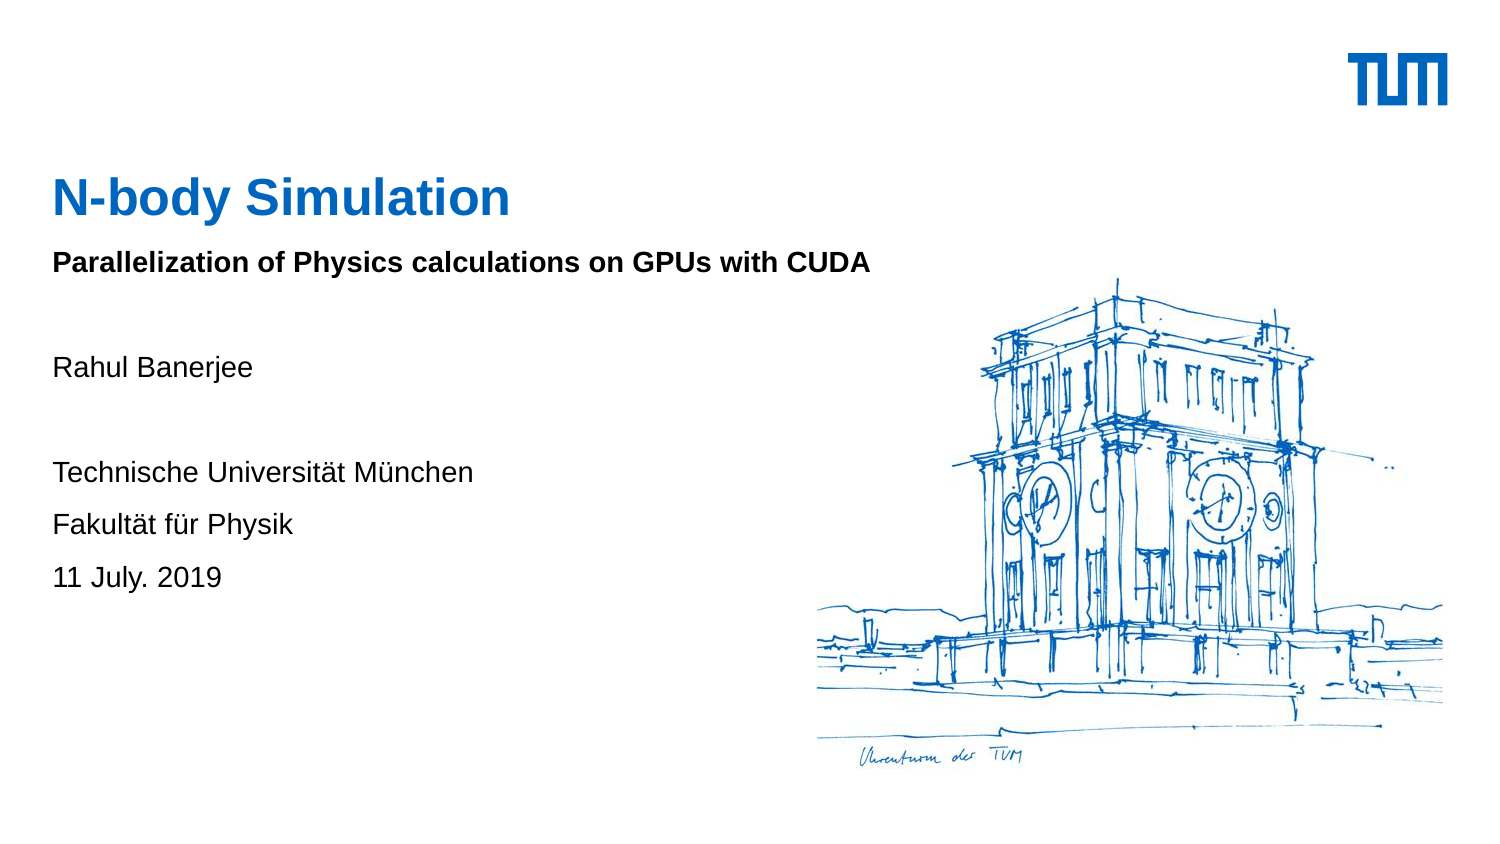

# N-body Simulation
Parallelization of Physics calculations on GPUs with CUDA
Rahul Banerjee
Technische Universität München
Fakultät für Physik
11 July. 2019